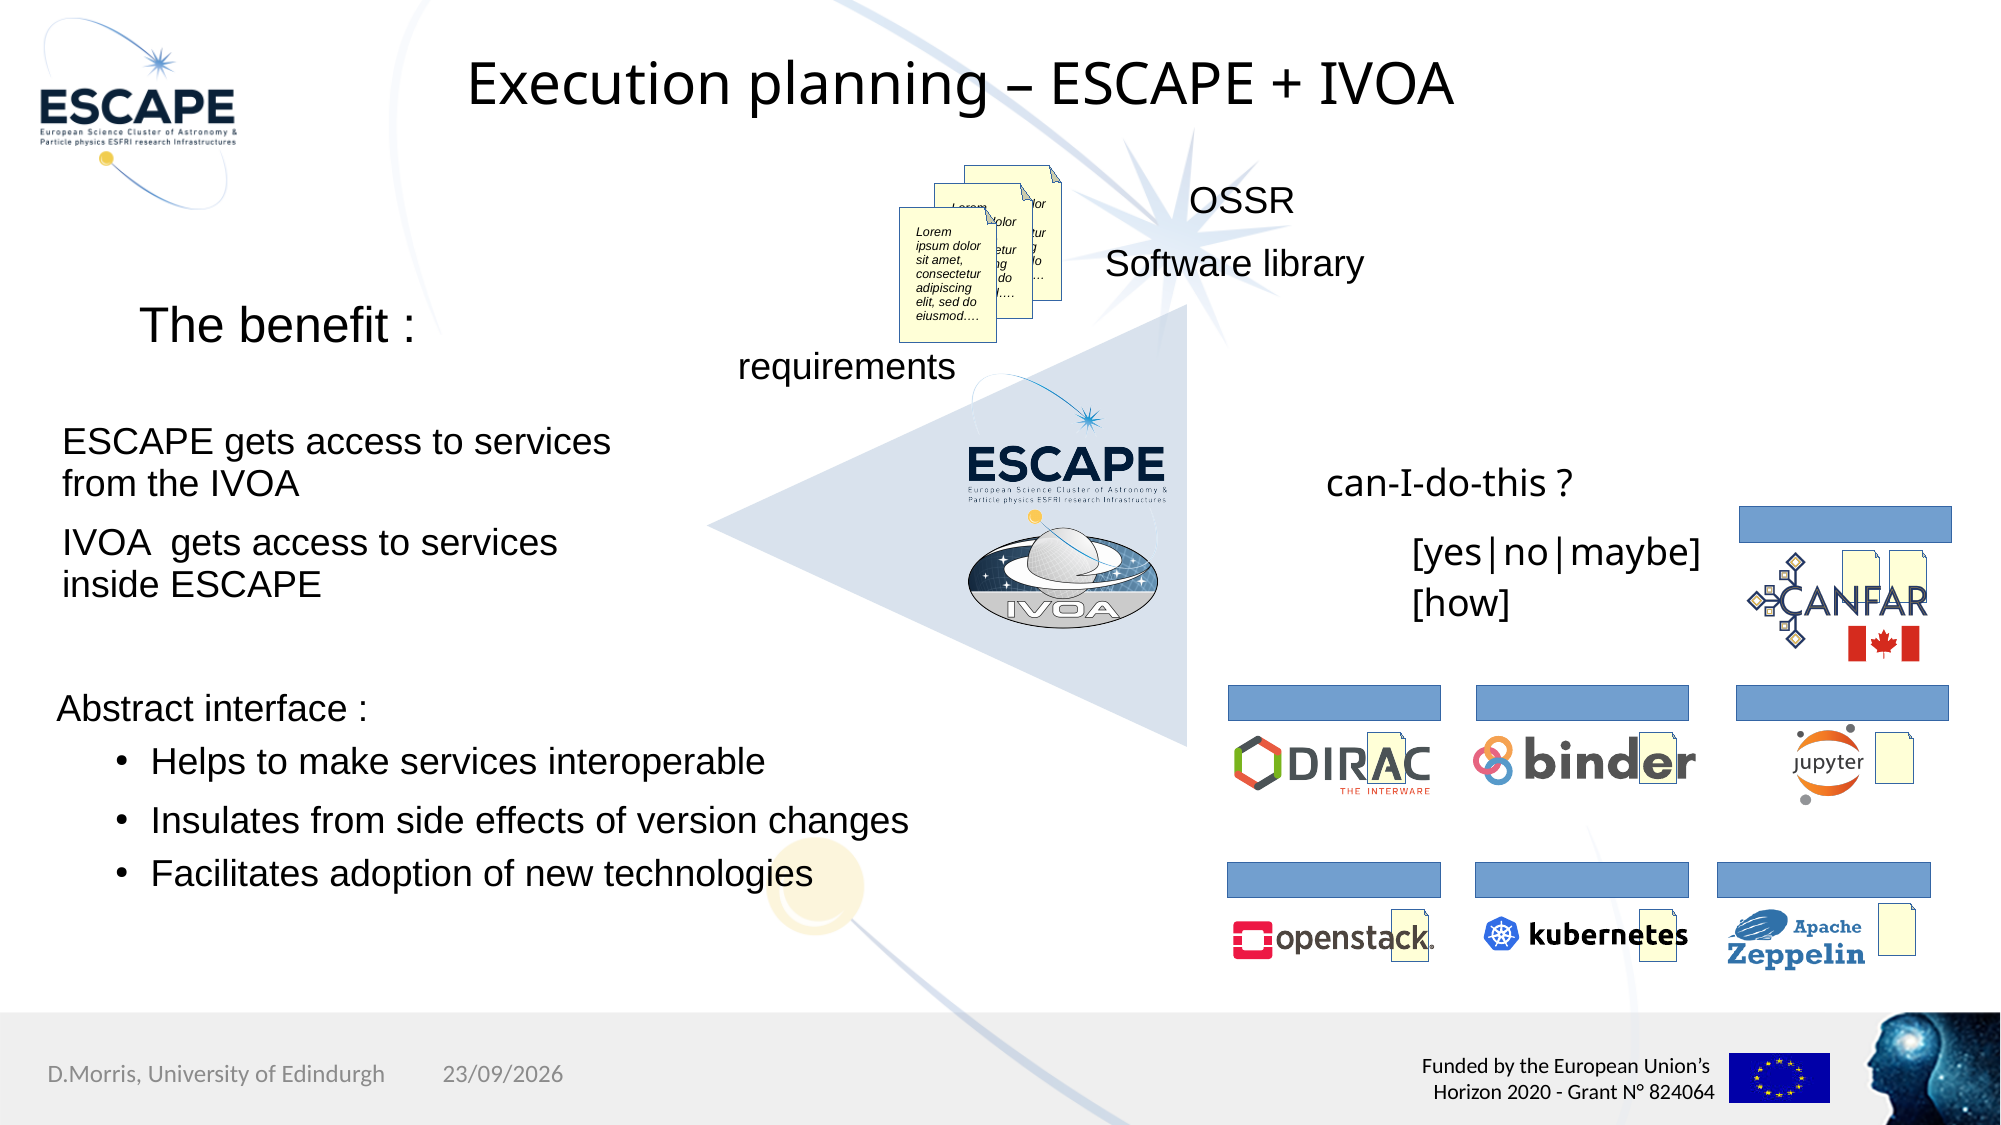

# Execution planning – ESCAPE + IVOA
Lorem ipsum dolor sit amet, consectetur adipiscing elit, sed do eiusmod….
Lorem ipsum dolor sit amet, consectetur adipiscing elit, sed do eiusmod….
Lorem ipsum dolor sit amet, consectetur adipiscing elit, sed do eiusmod….
requirements
OSSR
Software library
The benefit :
ESCAPE gets access to services
from the IVOA
can-I-do-this ?
IVOA gets access to services
inside ESCAPE
[yes|no|maybe]
[how]
Abstract interface :
Helps to make services interoperable
Insulates from side effects of version changes
Facilitates adoption of new technologies
D.Morris, University of Edindurgh